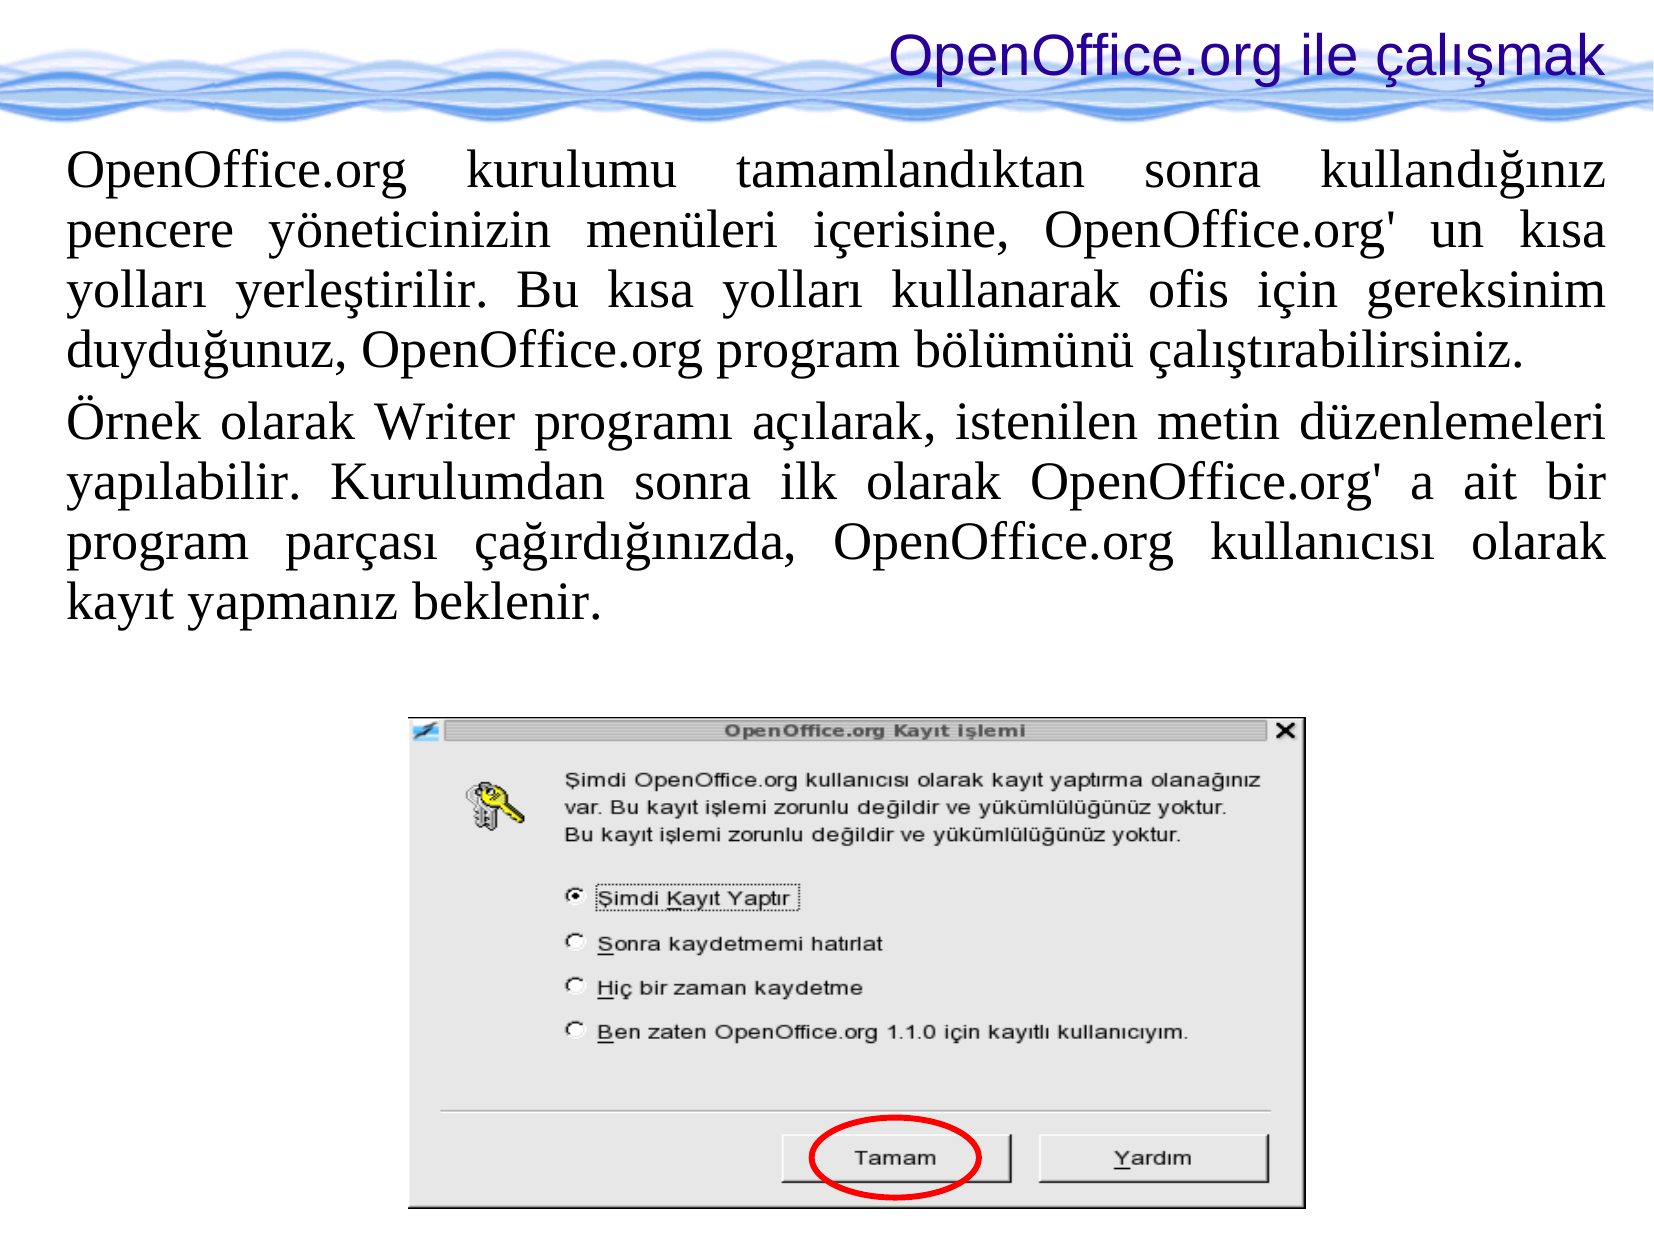

OpenOffice.org ile çalışmak
OpenOffice.org kurulumu tamamlandıktan sonra kullandığınız pencere yöneticinizin menüleri içerisine, OpenOffice.org' un kısa yolları yerleştirilir. Bu kısa yolları kullanarak ofis için gereksinim duyduğunuz, OpenOffice.org program bölümünü çalıştırabilirsiniz.
Örnek olarak Writer programı açılarak, istenilen metin düzenlemeleri yapılabilir. Kurulumdan sonra ilk olarak OpenOffice.org' a ait bir program parçası çağırdığınızda, OpenOffice.org kullanıcısı olarak kayıt yapmanız beklenir.